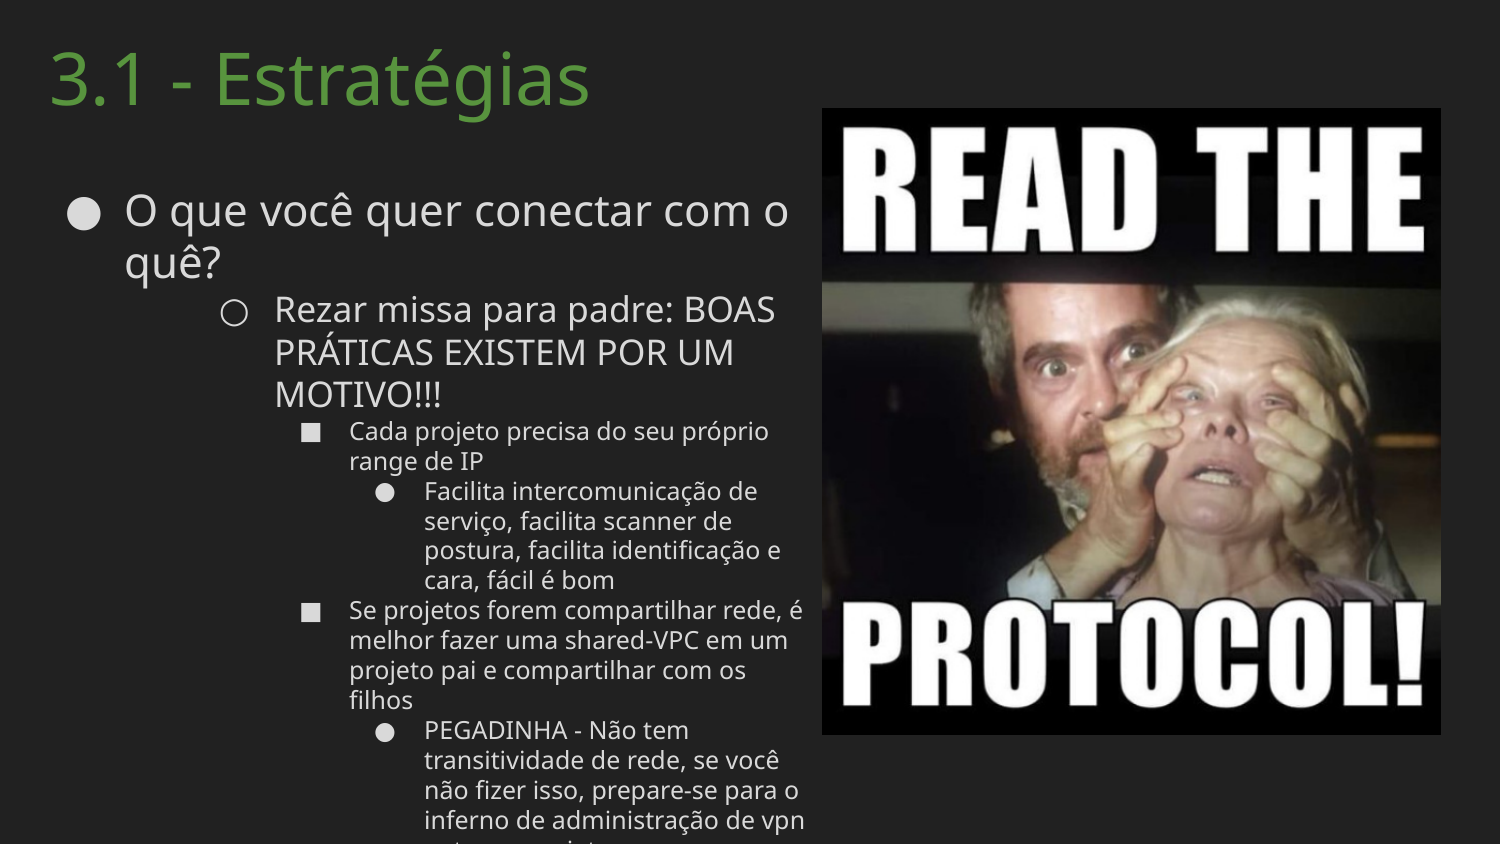

# 3.1 - Estratégias
O que você quer conectar com o quê?
Rezar missa para padre: BOAS PRÁTICAS EXISTEM POR UM MOTIVO!!!
Cada projeto precisa do seu próprio range de IP
Facilita intercomunicação de serviço, facilita scanner de postura, facilita identificação e cara, fácil é bom
Se projetos forem compartilhar rede, é melhor fazer uma shared-VPC em um projeto pai e compartilhar com os filhos
PEGADINHA - Não tem transitividade de rede, se você não fizer isso, prepare-se para o inferno de administração de vpn entre os projetos